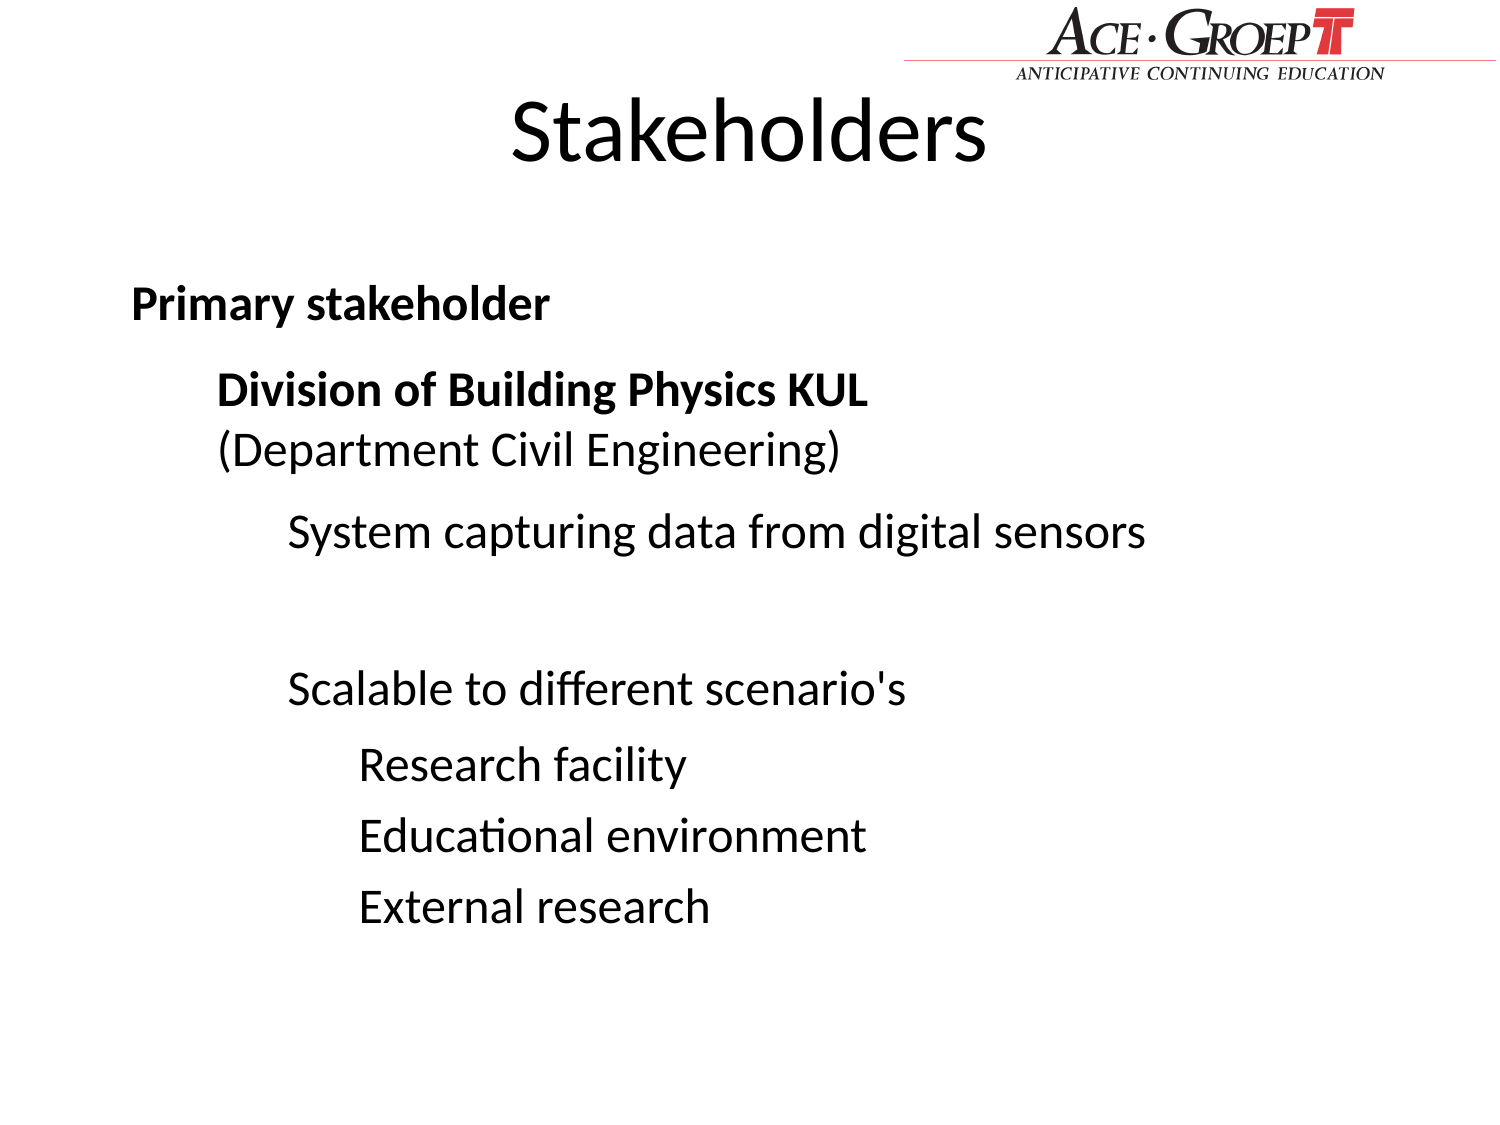

# Stakeholders
Primary stakeholder
Division of Building Physics KUL
(Department Civil Engineering)
System capturing data from digital sensors
Scalable to different scenario's
Research facility
Educational environment
External research